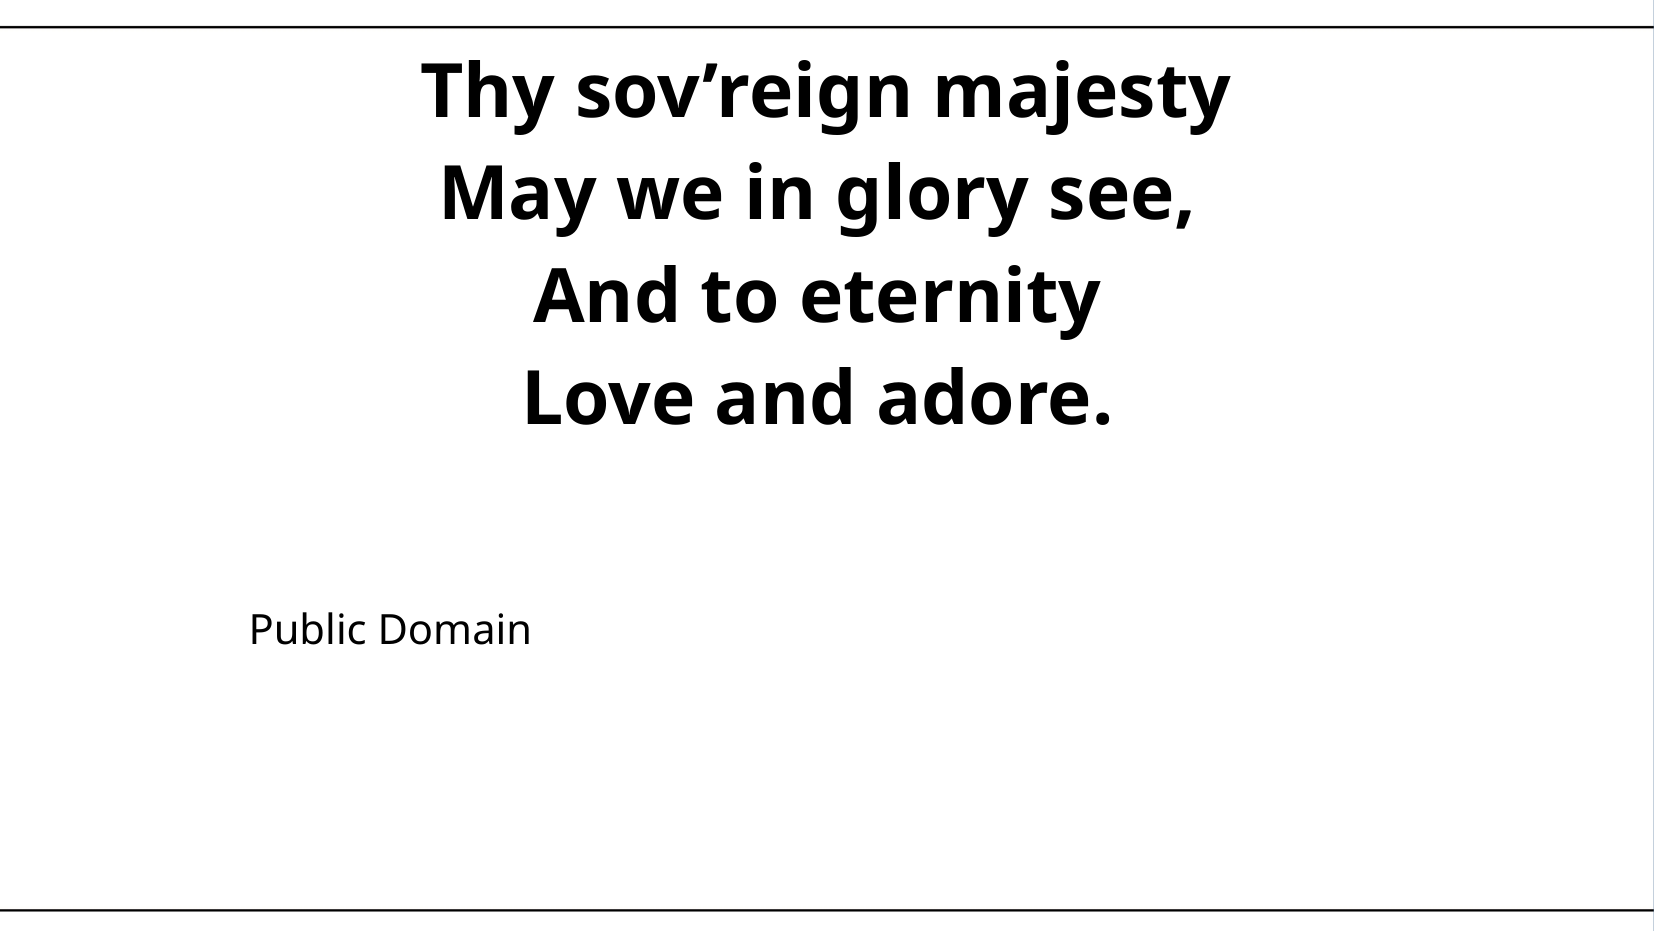

Thy sov’reign majesty
May we in glory see,
And to eternity
Love and adore.
 Public Domain